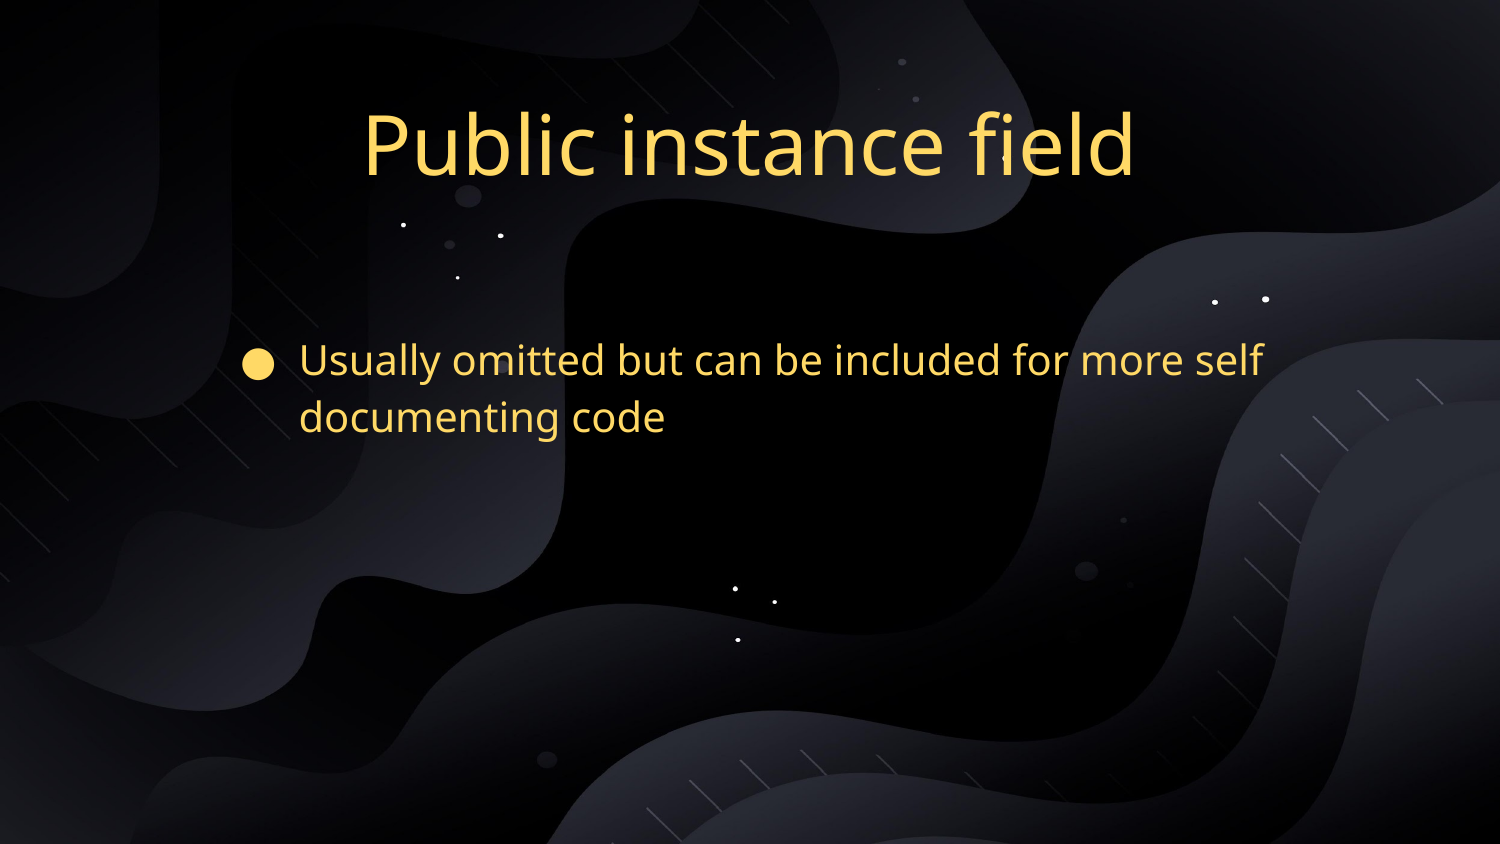

# Public instance field
Usually omitted but can be included for more self documenting code